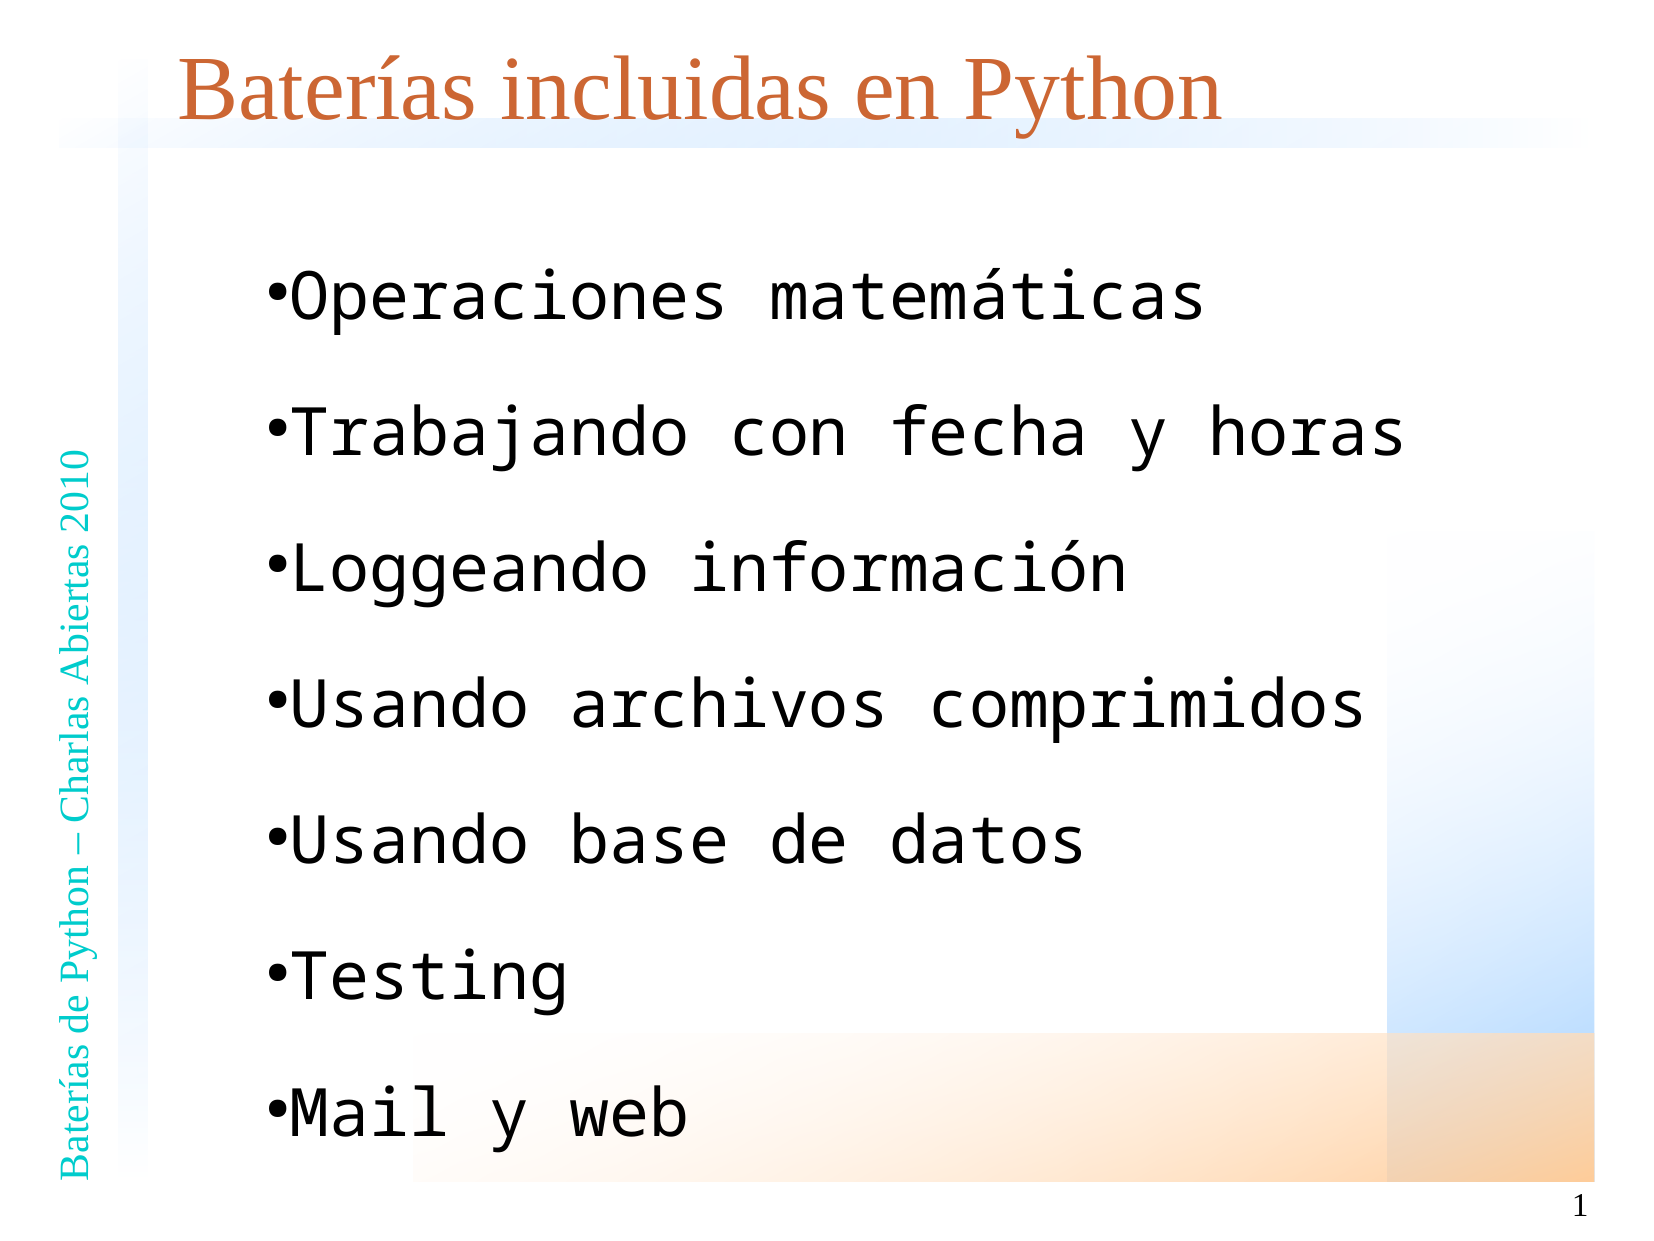

# Baterías incluidas en Python
Operaciones matemáticas
Trabajando con fecha y horas
Loggeando información
Usando archivos comprimidos
Usando base de datos
Testing
Mail y web